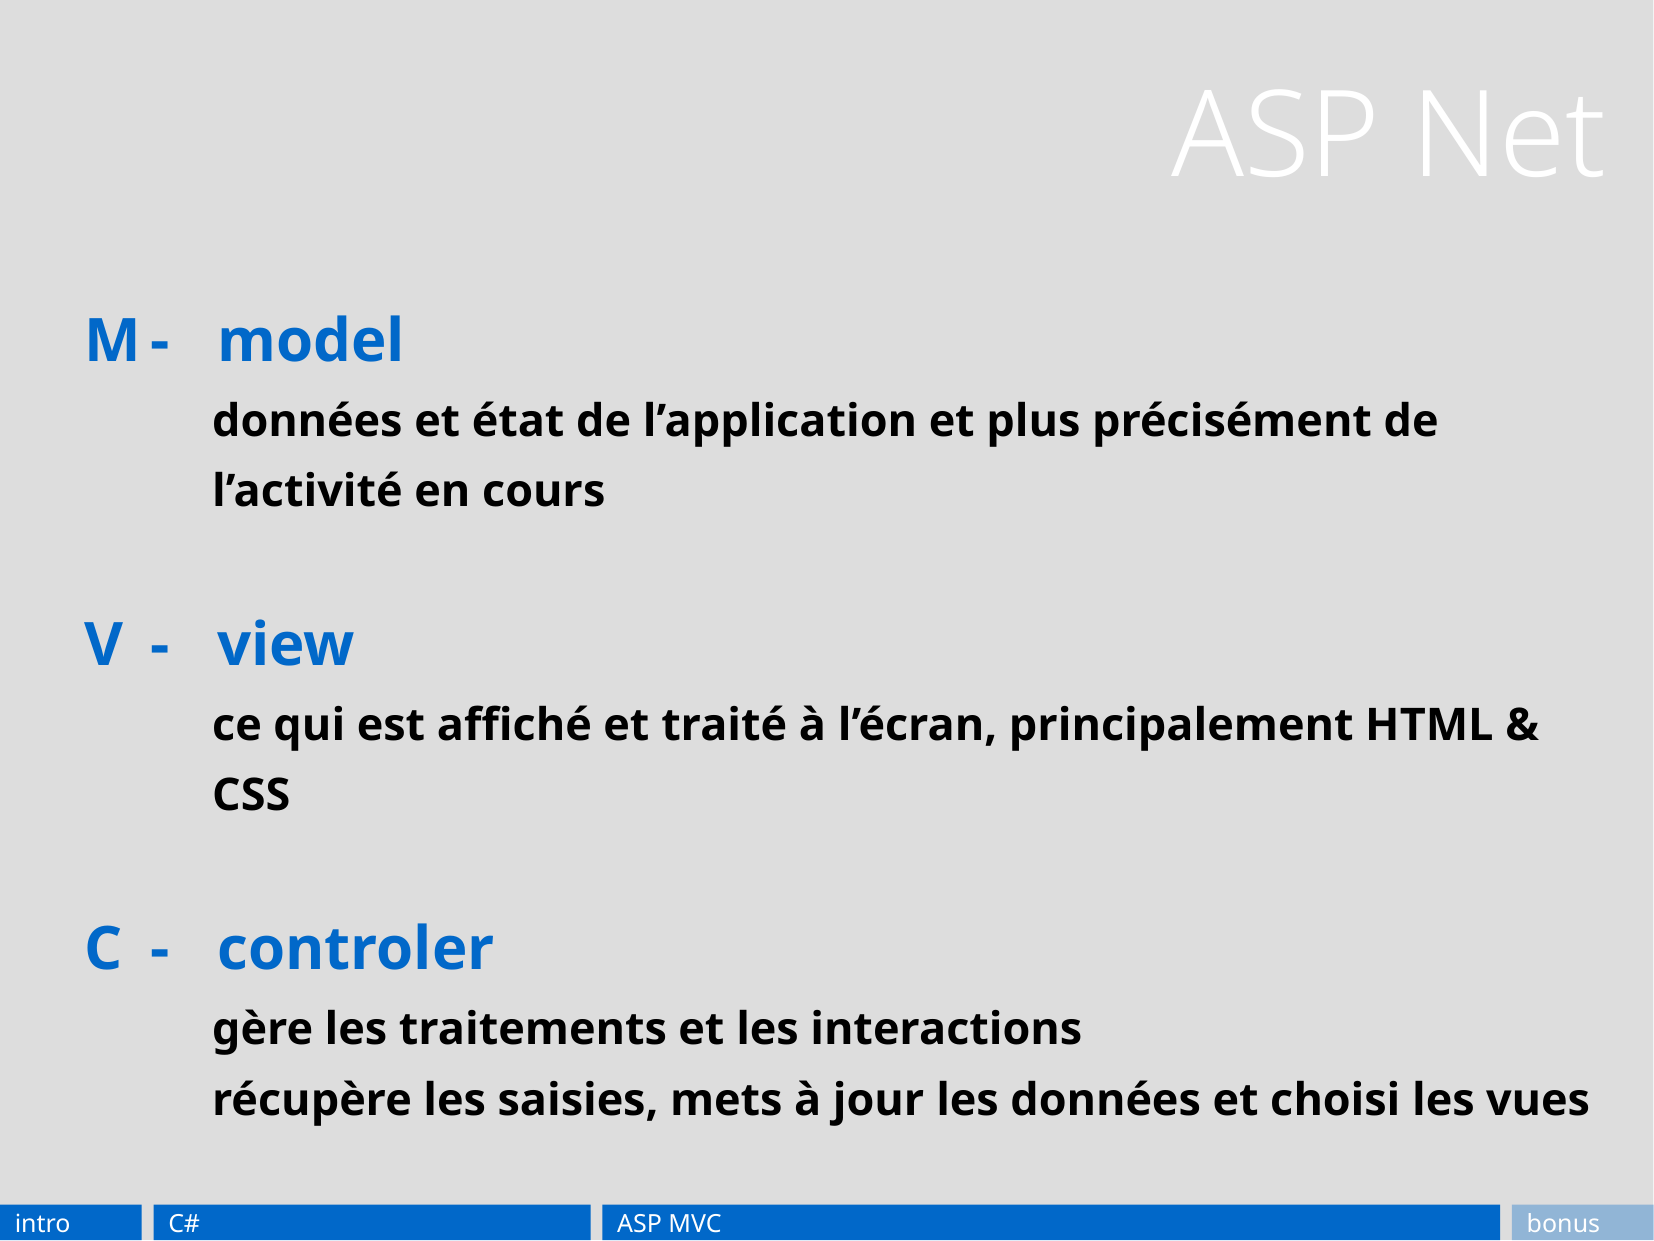

# ASP Net
M	-	model
données et état de l’application et plus précisément de l’activité en cours
V	-	view
ce qui est affiché et traité à l’écran, principalement HTML & CSS
C	-	controler
gère les traitements et les interactions
récupère les saisies, mets à jour les données et choisi les vues
intro
C#
ASP MVC
bonus